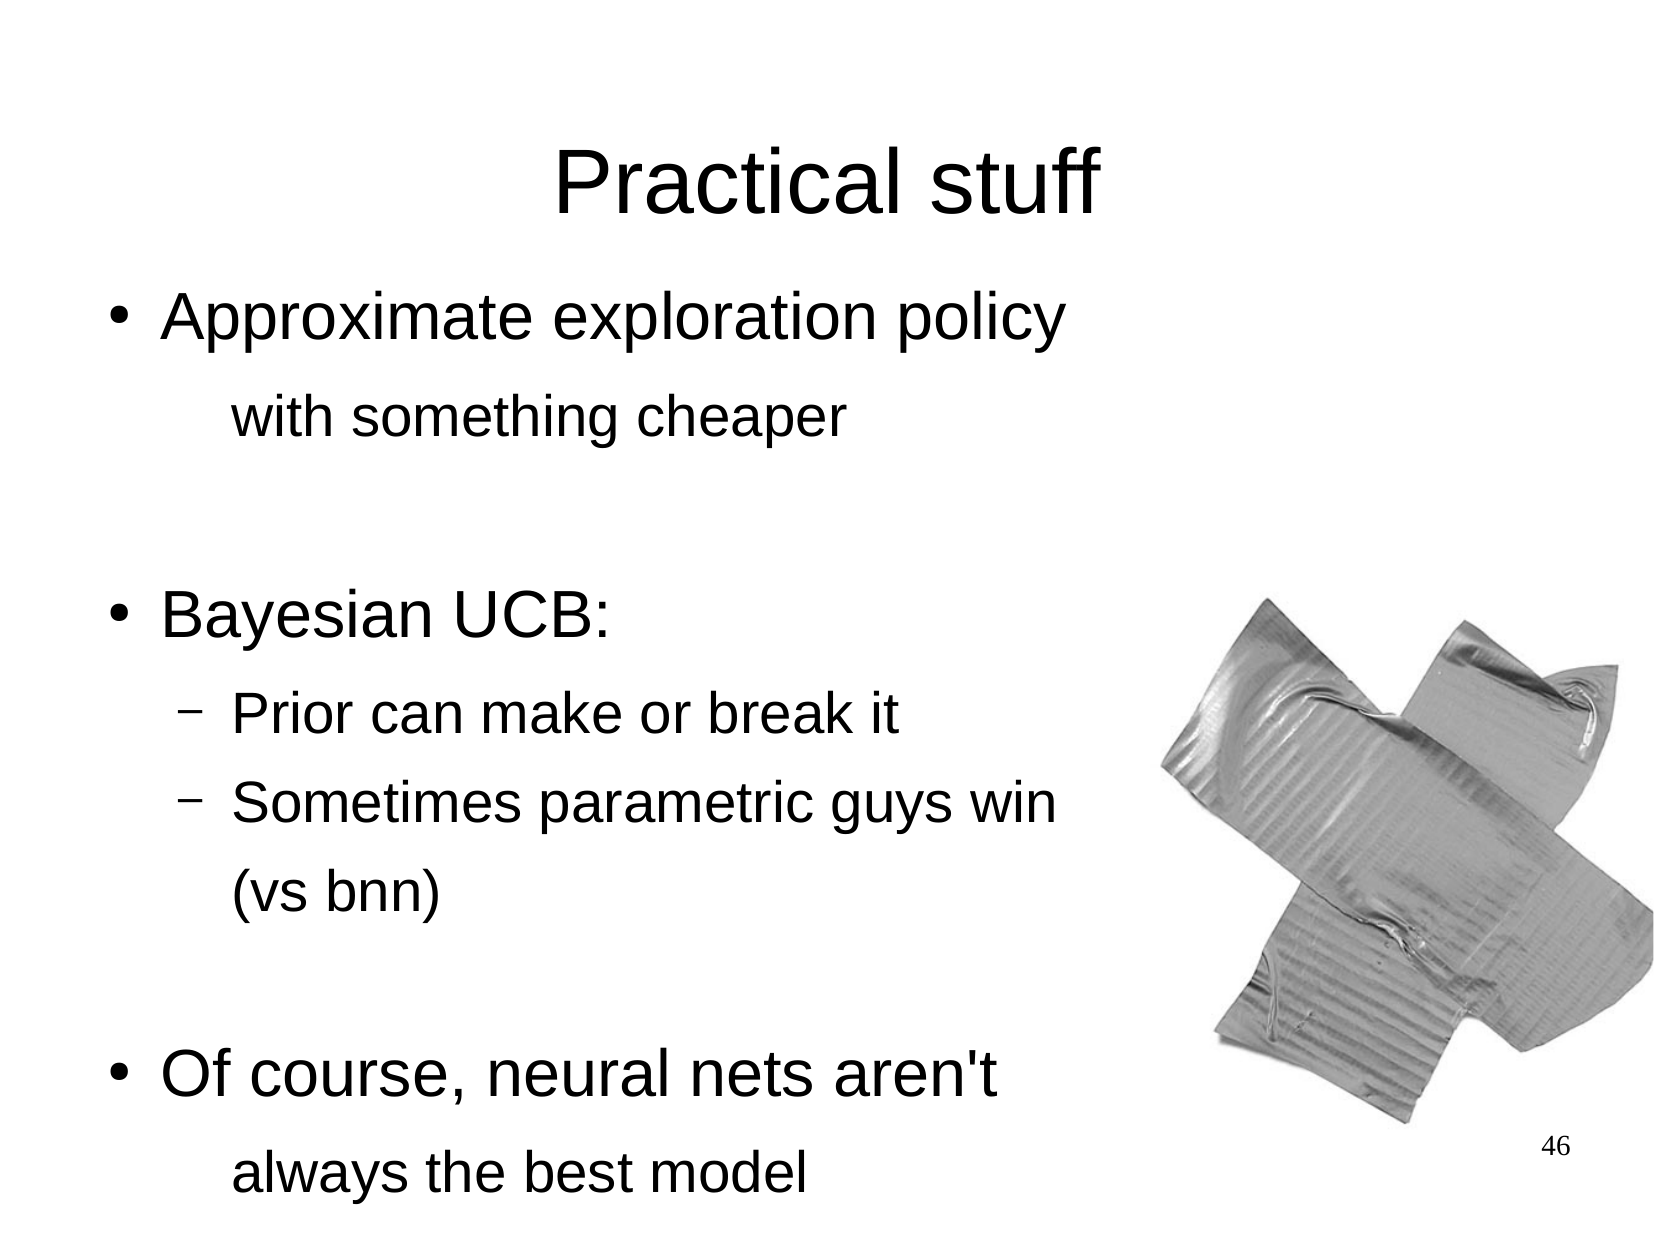

# Practical stuff
Approximate exploration policy
with something cheaper
Bayesian UCB:
Prior can make or break it
Sometimes parametric guys win
(vs bnn)
Of course, neural nets aren't
always the best model
46